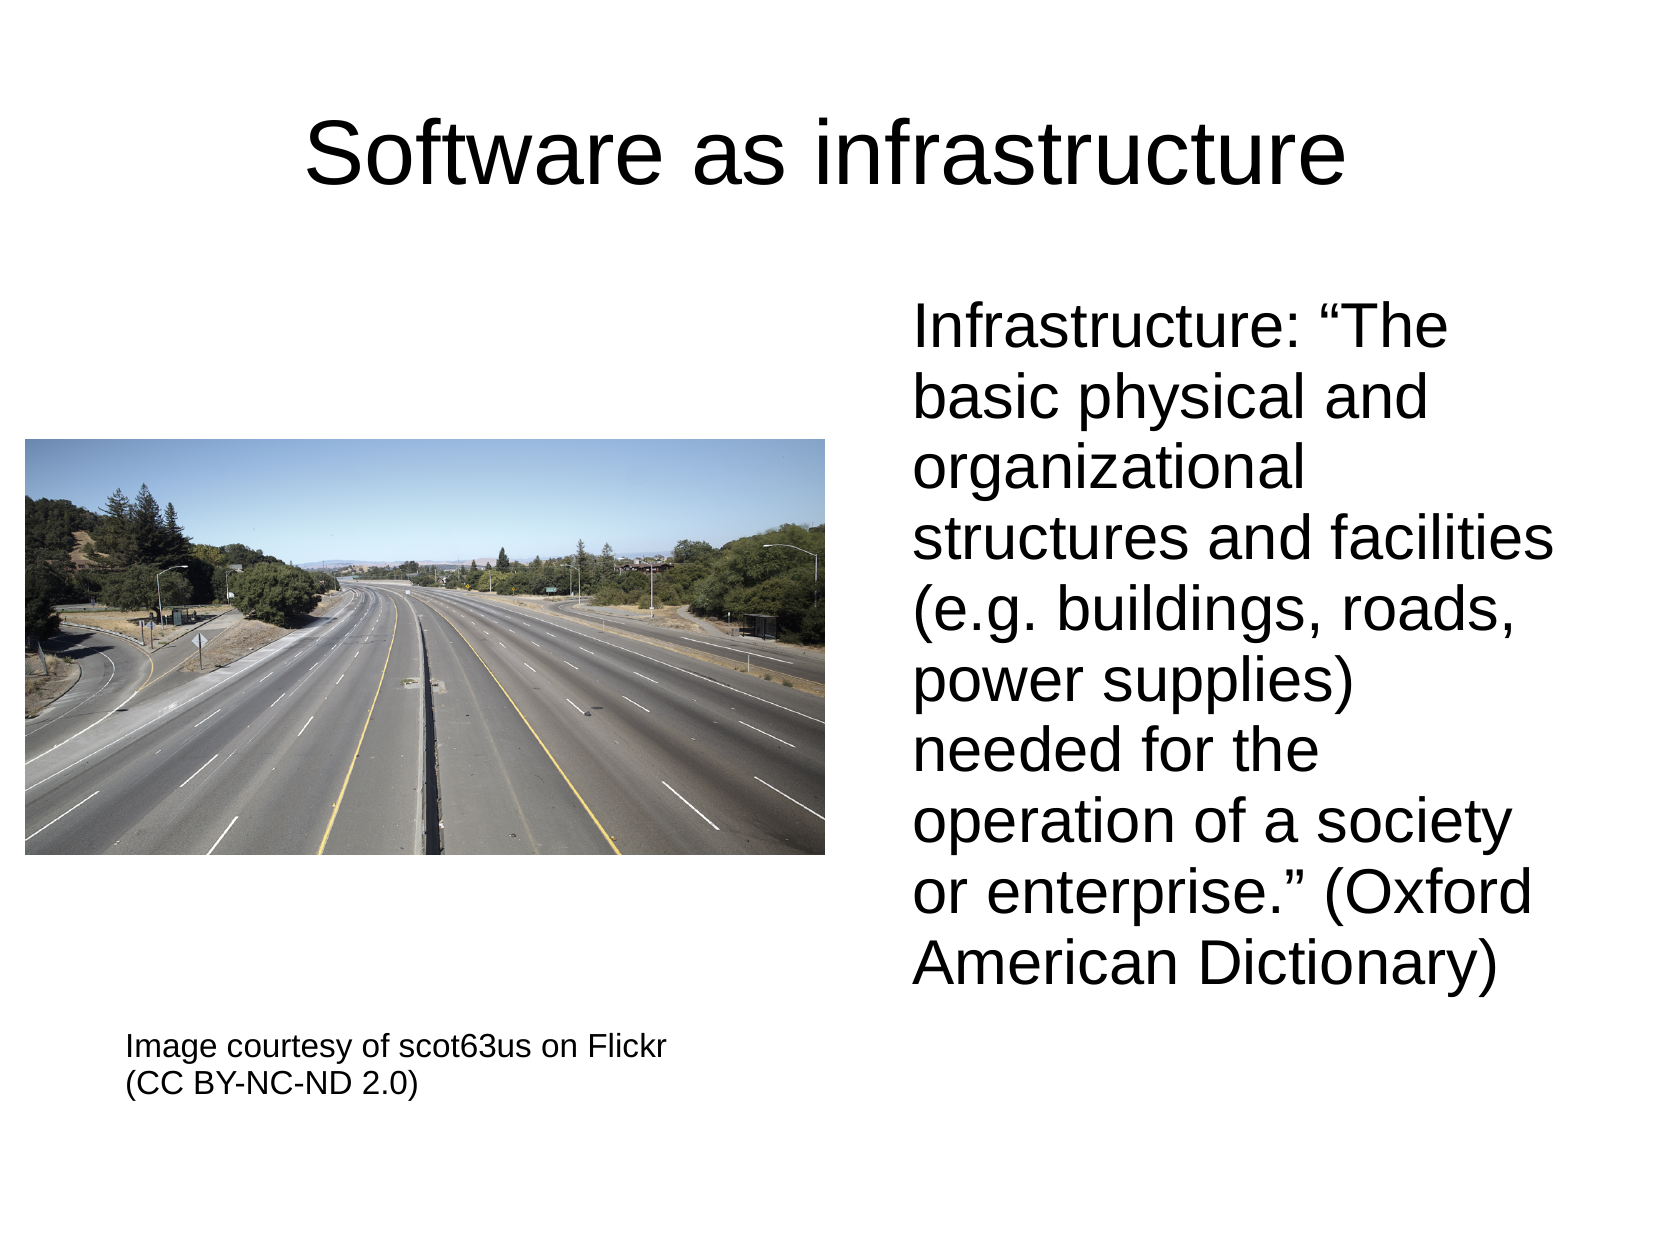

# Software as infrastructure
Infrastructure: “The basic physical and organizational structures and facilities (e.g. buildings, roads, power supplies) needed for the operation of a society or enterprise.” (Oxford American Dictionary)
Image courtesy of scot63us on Flickr (CC BY-NC-ND 2.0)